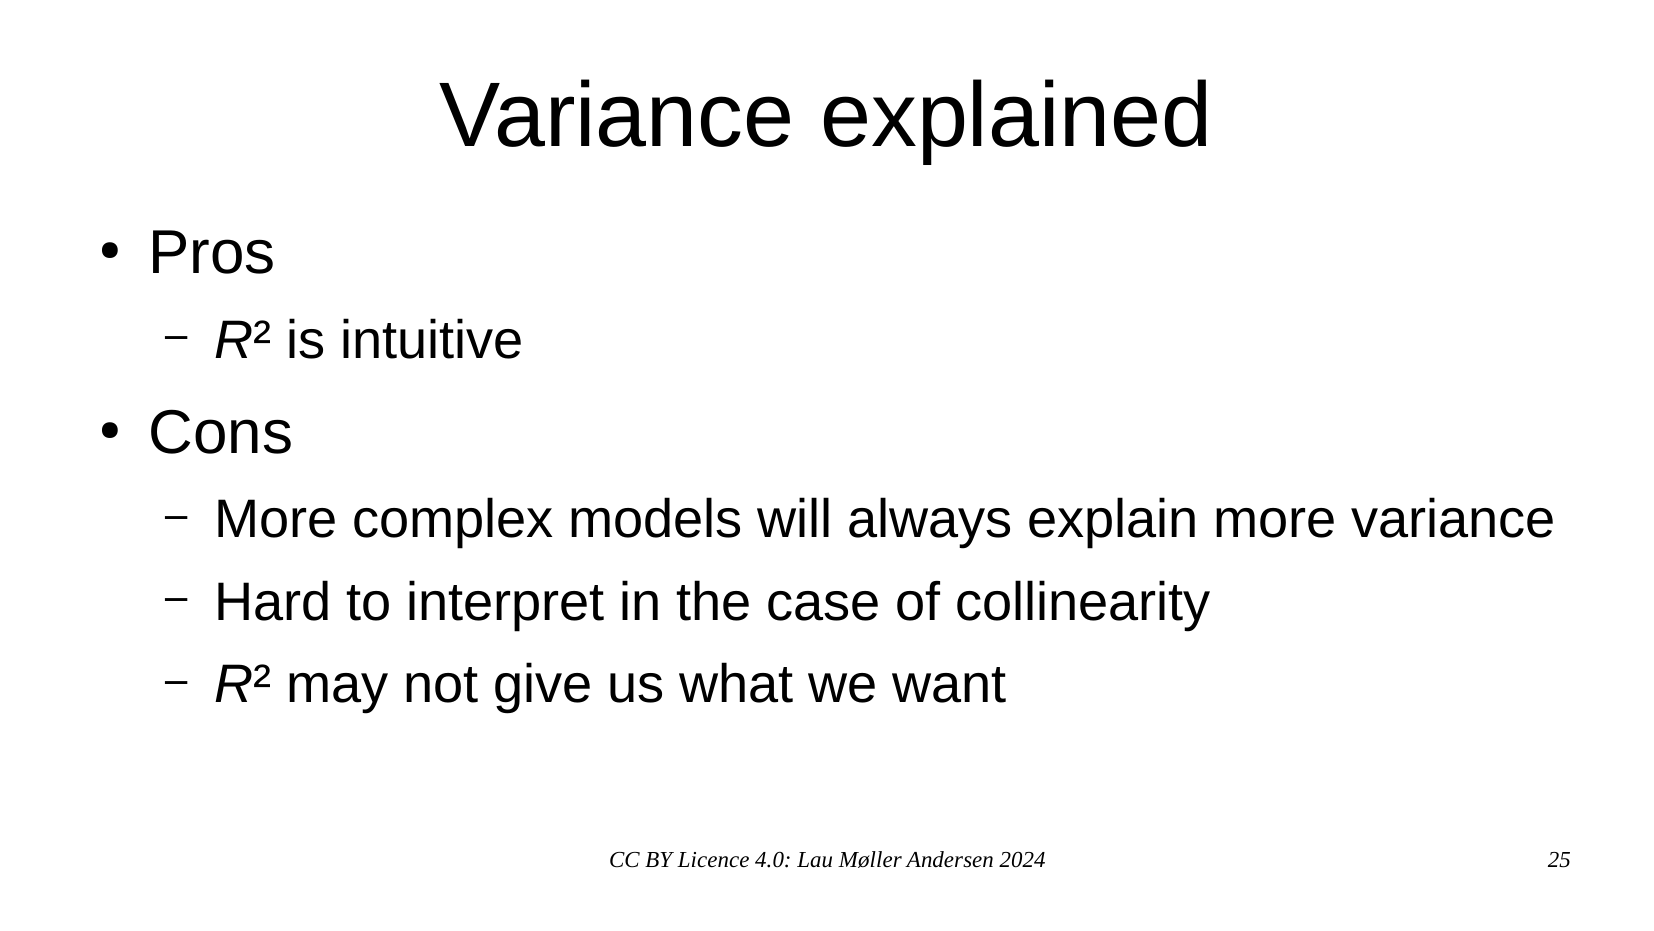

# Variance explained
Pros
R² is intuitive
Cons
More complex models will always explain more variance
Hard to interpret in the case of collinearity
R² may not give us what we want
CC BY Licence 4.0: Lau Møller Andersen 2024
25